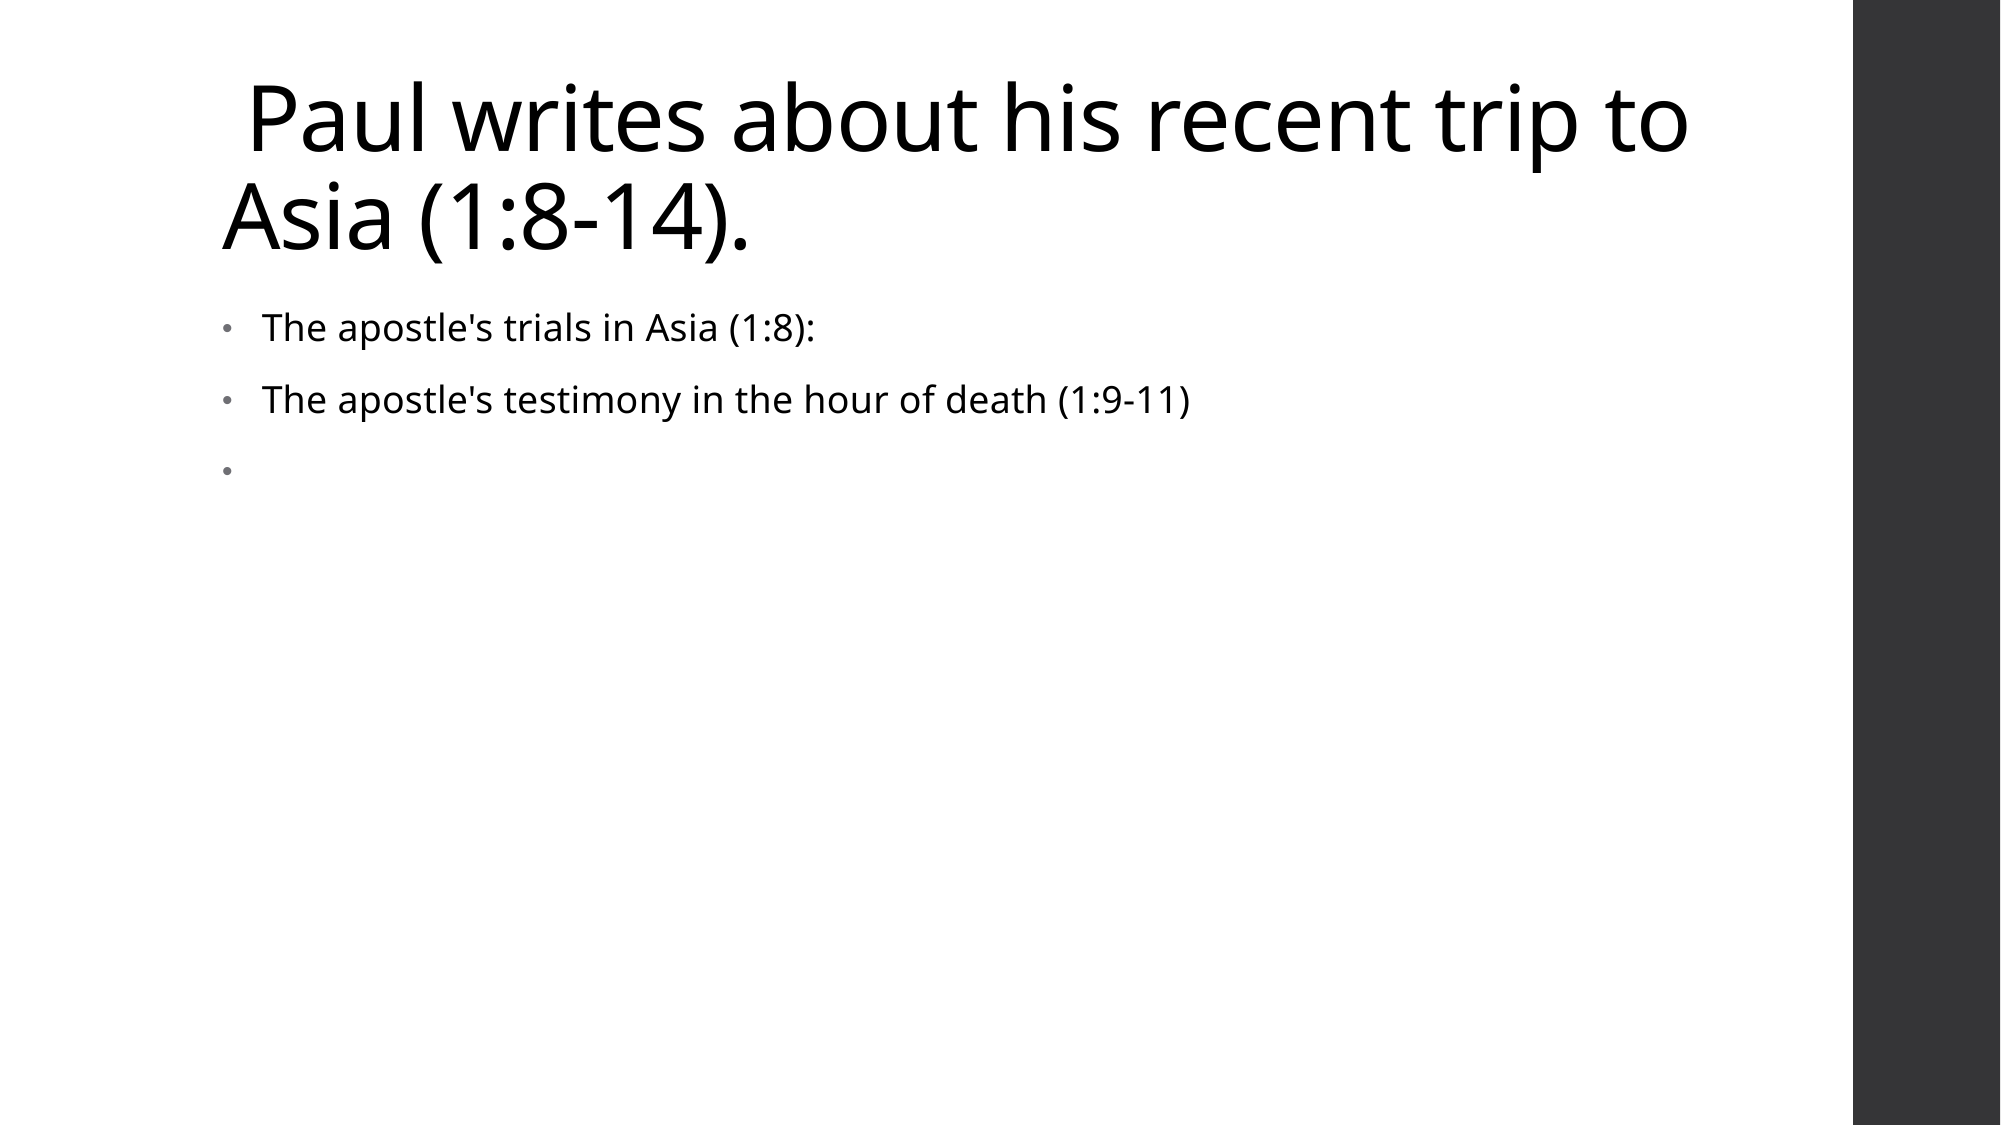

# Paul writes about his recent trip to Asia (1:8-14).
 The apostle's trials in Asia (1:8):
 The apostle's testimony in the hour of death (1:9-11)